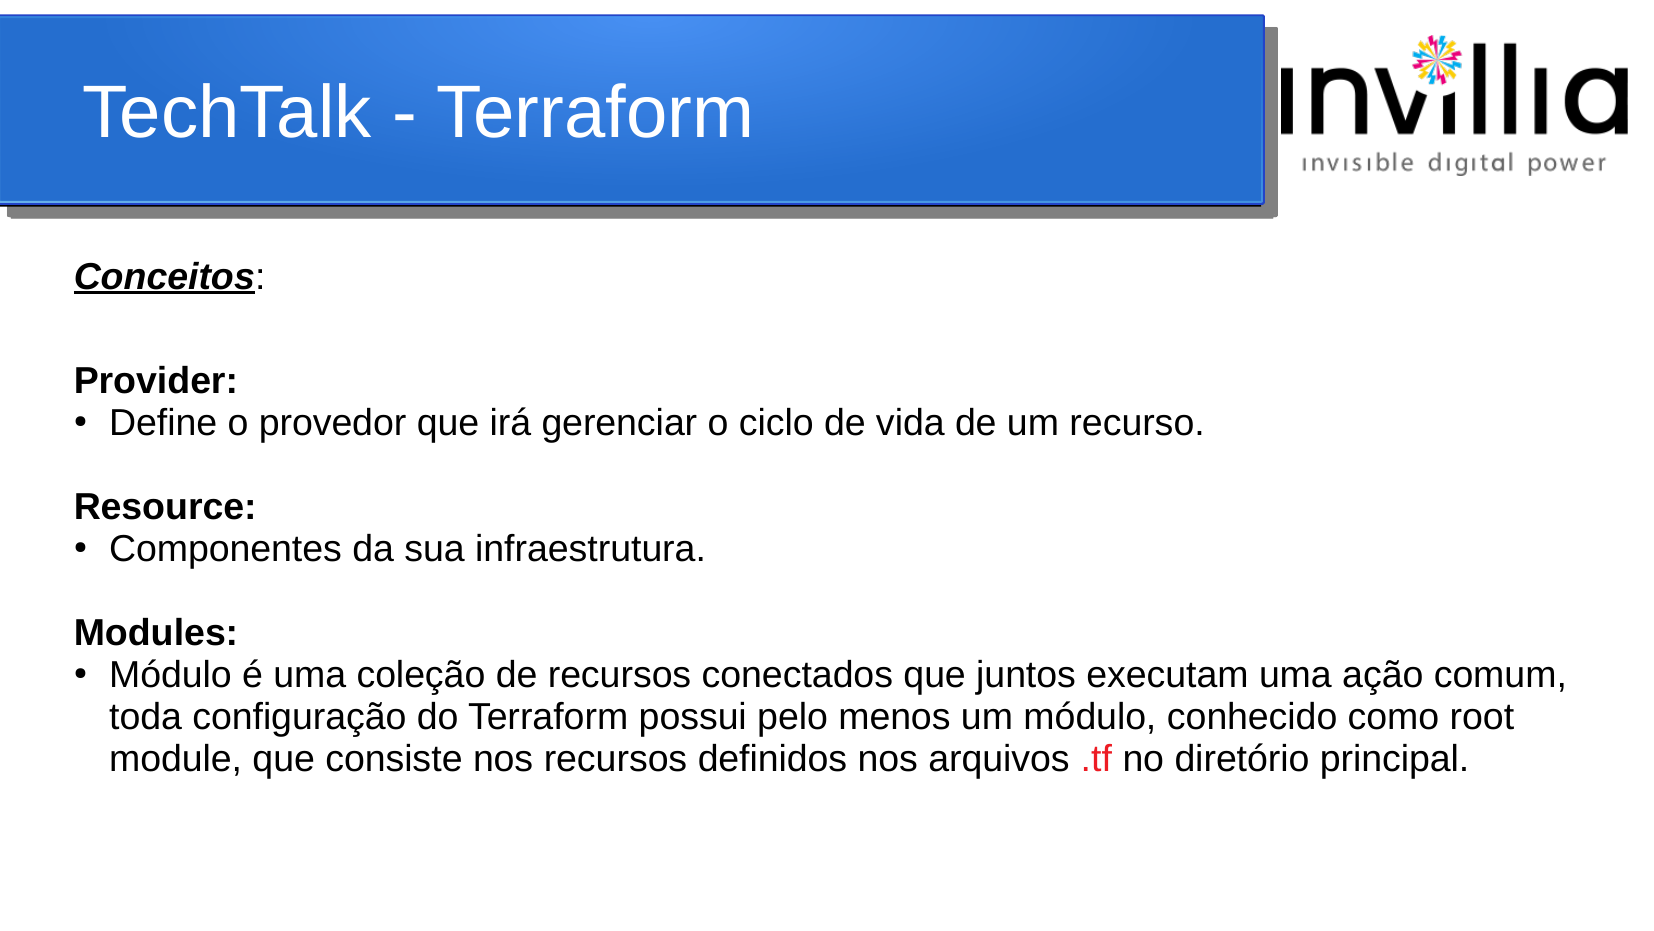

# TechTalk - Terraform
Conceitos:
Provider:
Define o provedor que irá gerenciar o ciclo de vida de um recurso.
Resource:
Componentes da sua infraestrutura.
Modules:
Módulo é uma coleção de recursos conectados que juntos executam uma ação comum, toda configuração do Terraform possui pelo menos um módulo, conhecido como root module, que consiste nos recursos definidos nos arquivos .tf no diretório principal.